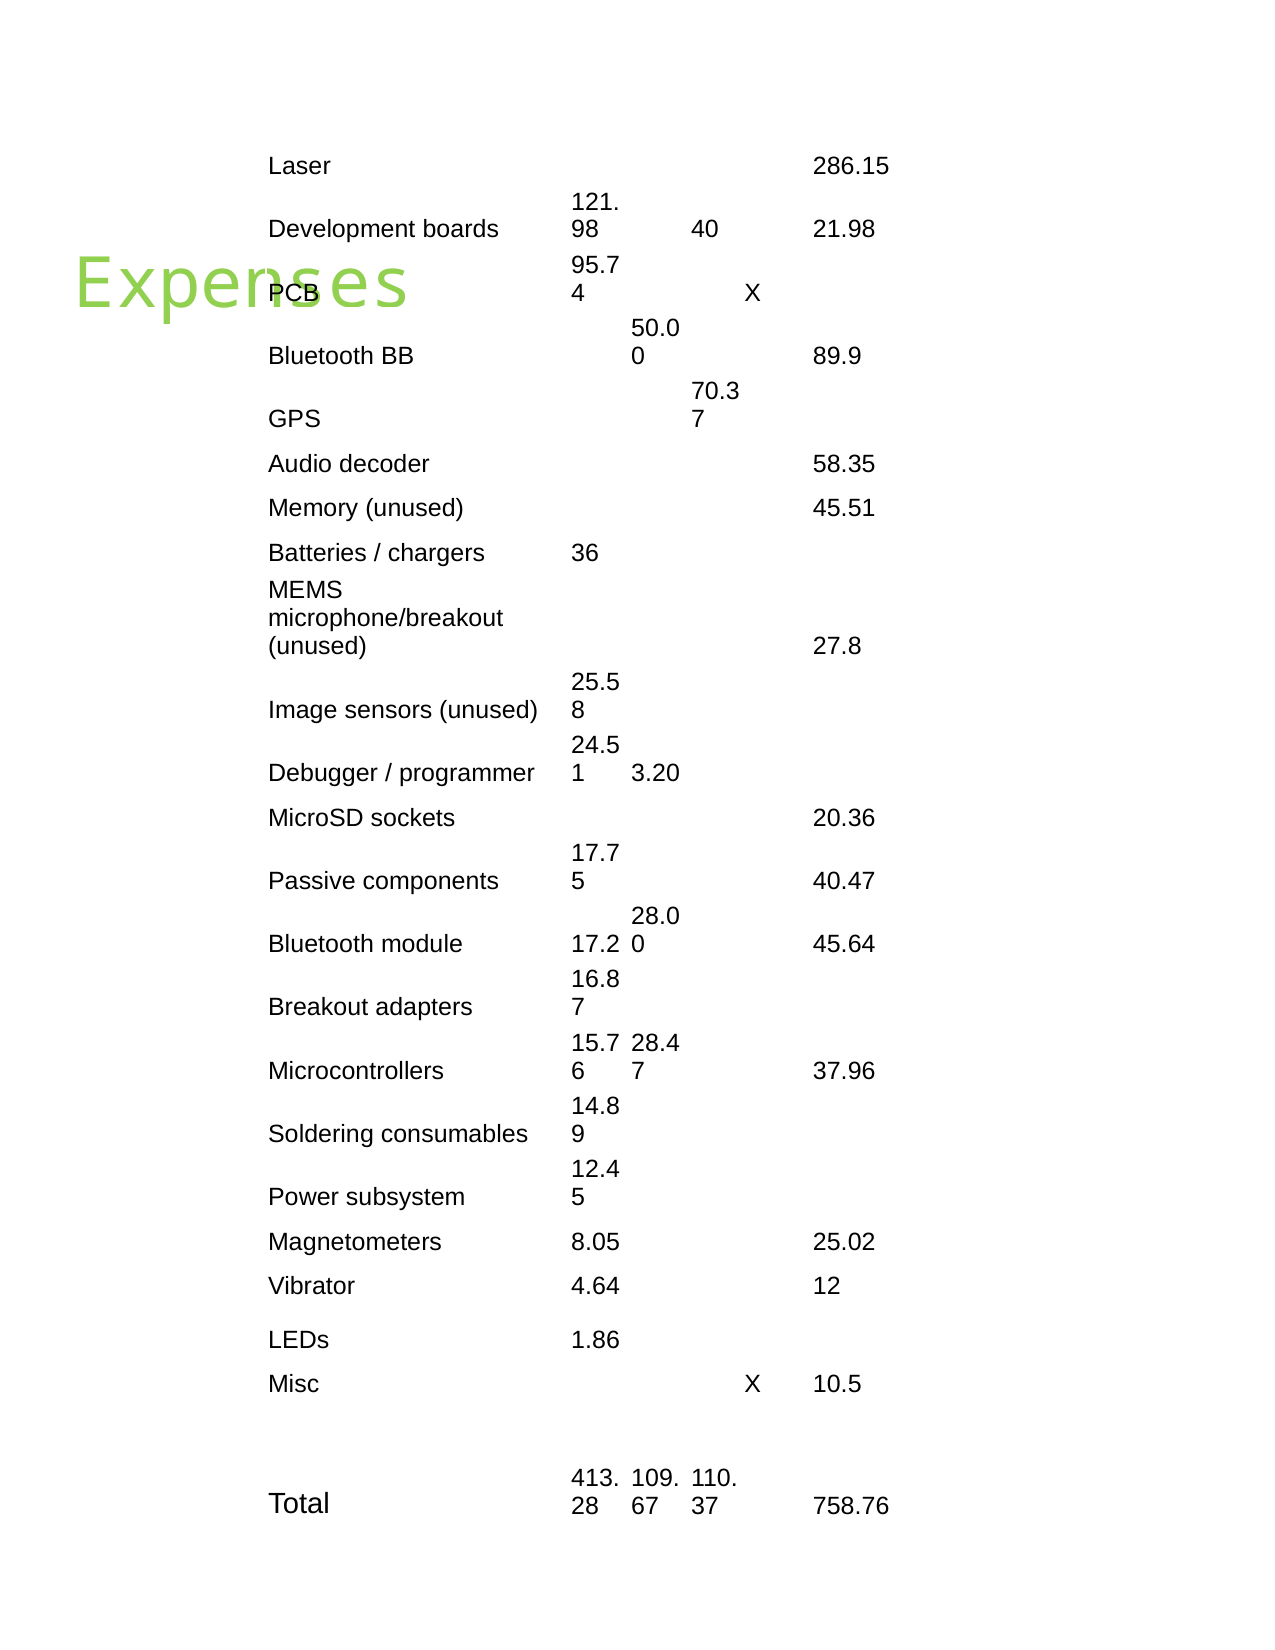

# Expenses
| | Benoit | Chad | Diego | Ross | Funding |
| --- | --- | --- | --- | --- | --- |
| Laser | | | | | 286.15 |
| Development boards | 121.98 | | 40 | | 21.98 |
| PCB | 95.74 | | | X | |
| Bluetooth BB | | 50.00 | | | 89.9 |
| GPS | | | 70.37 | | |
| Audio decoder | | | | | 58.35 |
| Memory (unused) | | | | | 45.51 |
| Batteries / chargers | 36 | | | | |
| MEMS microphone/breakout (unused) | | | | | 27.8 |
| Image sensors (unused) | 25.58 | | | | |
| Debugger / programmer | 24.51 | 3.20 | | | |
| MicroSD sockets | | | | | 20.36 |
| Passive components | 17.75 | | | | 40.47 |
| Bluetooth module | 17.2 | 28.00 | | | 45.64 |
| Breakout adapters | 16.87 | | | | |
| Microcontrollers | 15.76 | 28.47 | | | 37.96 |
| Soldering consumables | 14.89 | | | | |
| Power subsystem | 12.45 | | | | |
| Magnetometers | 8.05 | | | | 25.02 |
| Vibrator | 4.64 | | | | 12 |
| LEDs | 1.86 | | | | |
| Misc | | | | X | 10.5 |
| | | | | | |
| Total | 413.28 | 109.67 | 110.37 | | 758.76 |